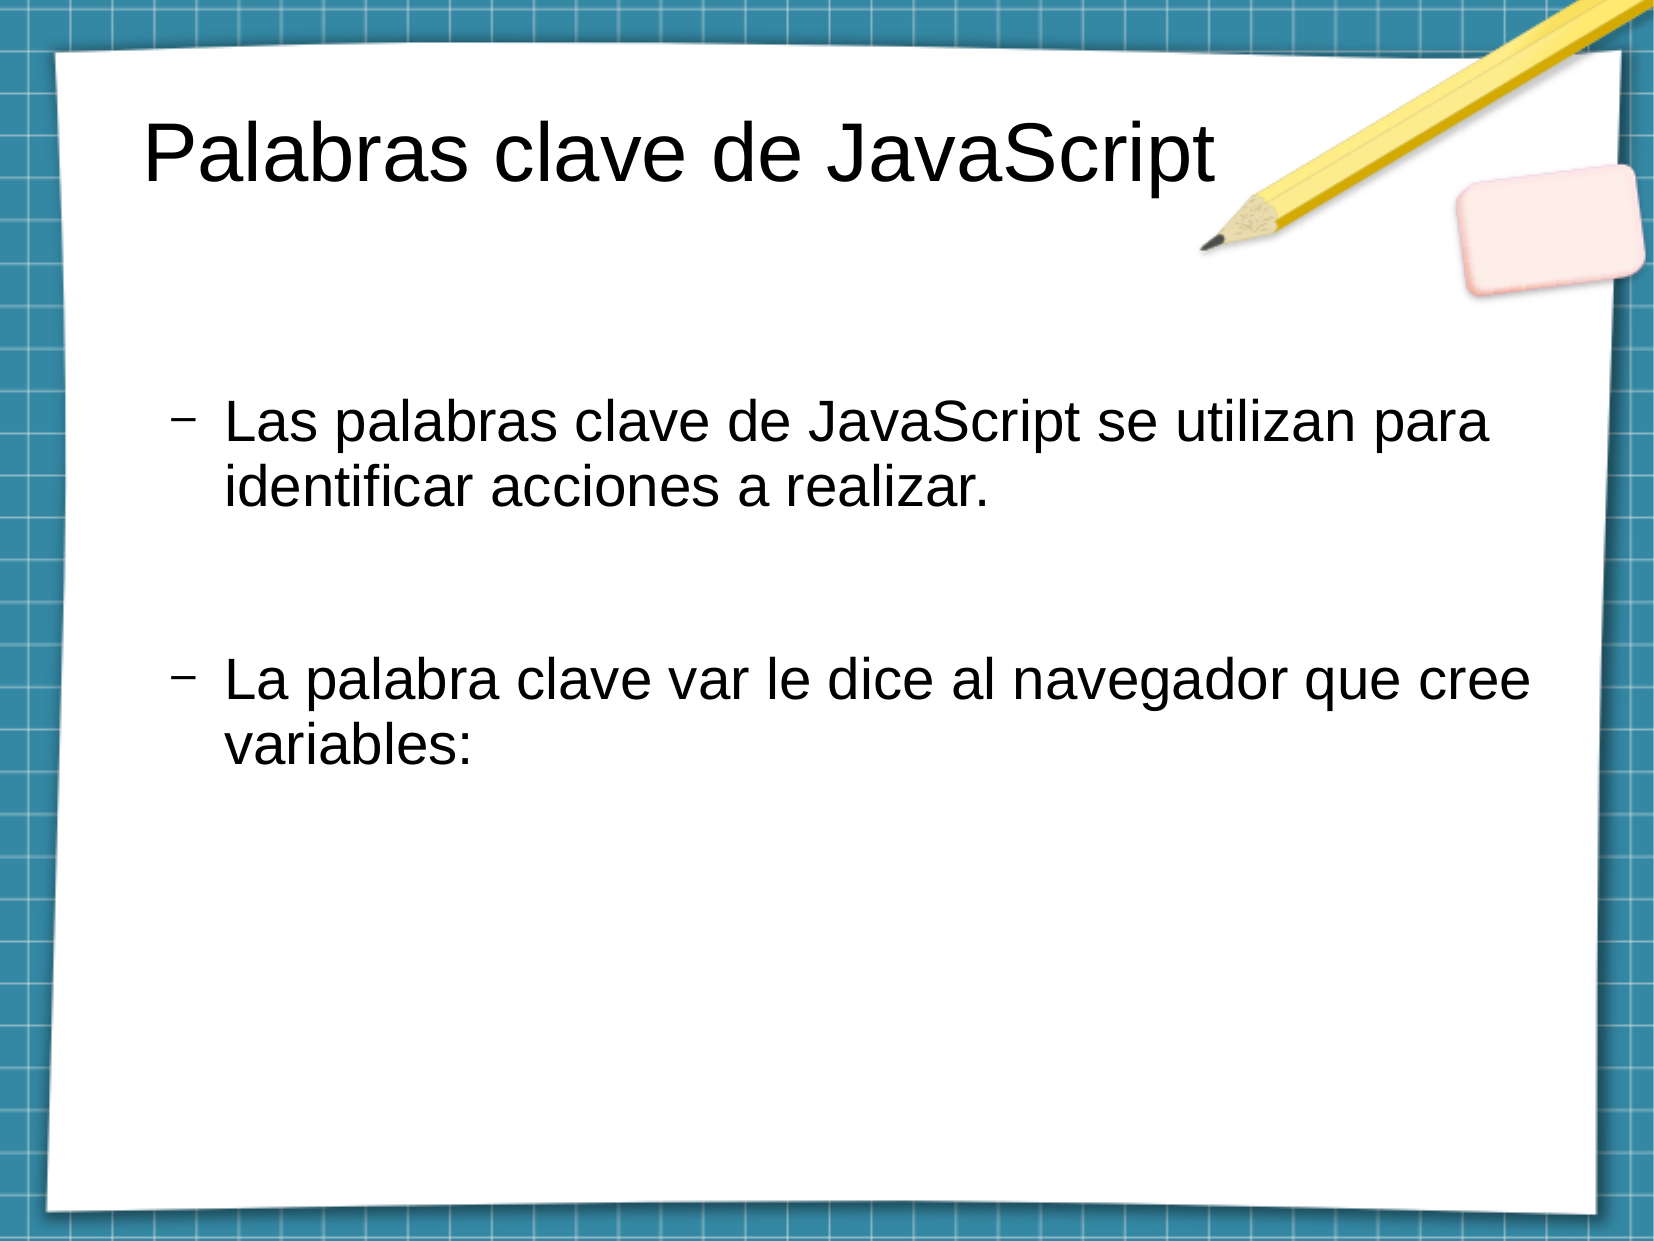

# Palabras clave de JavaScript
Las palabras clave de JavaScript se utilizan para identificar acciones a realizar.
La palabra clave var le dice al navegador que cree variables: